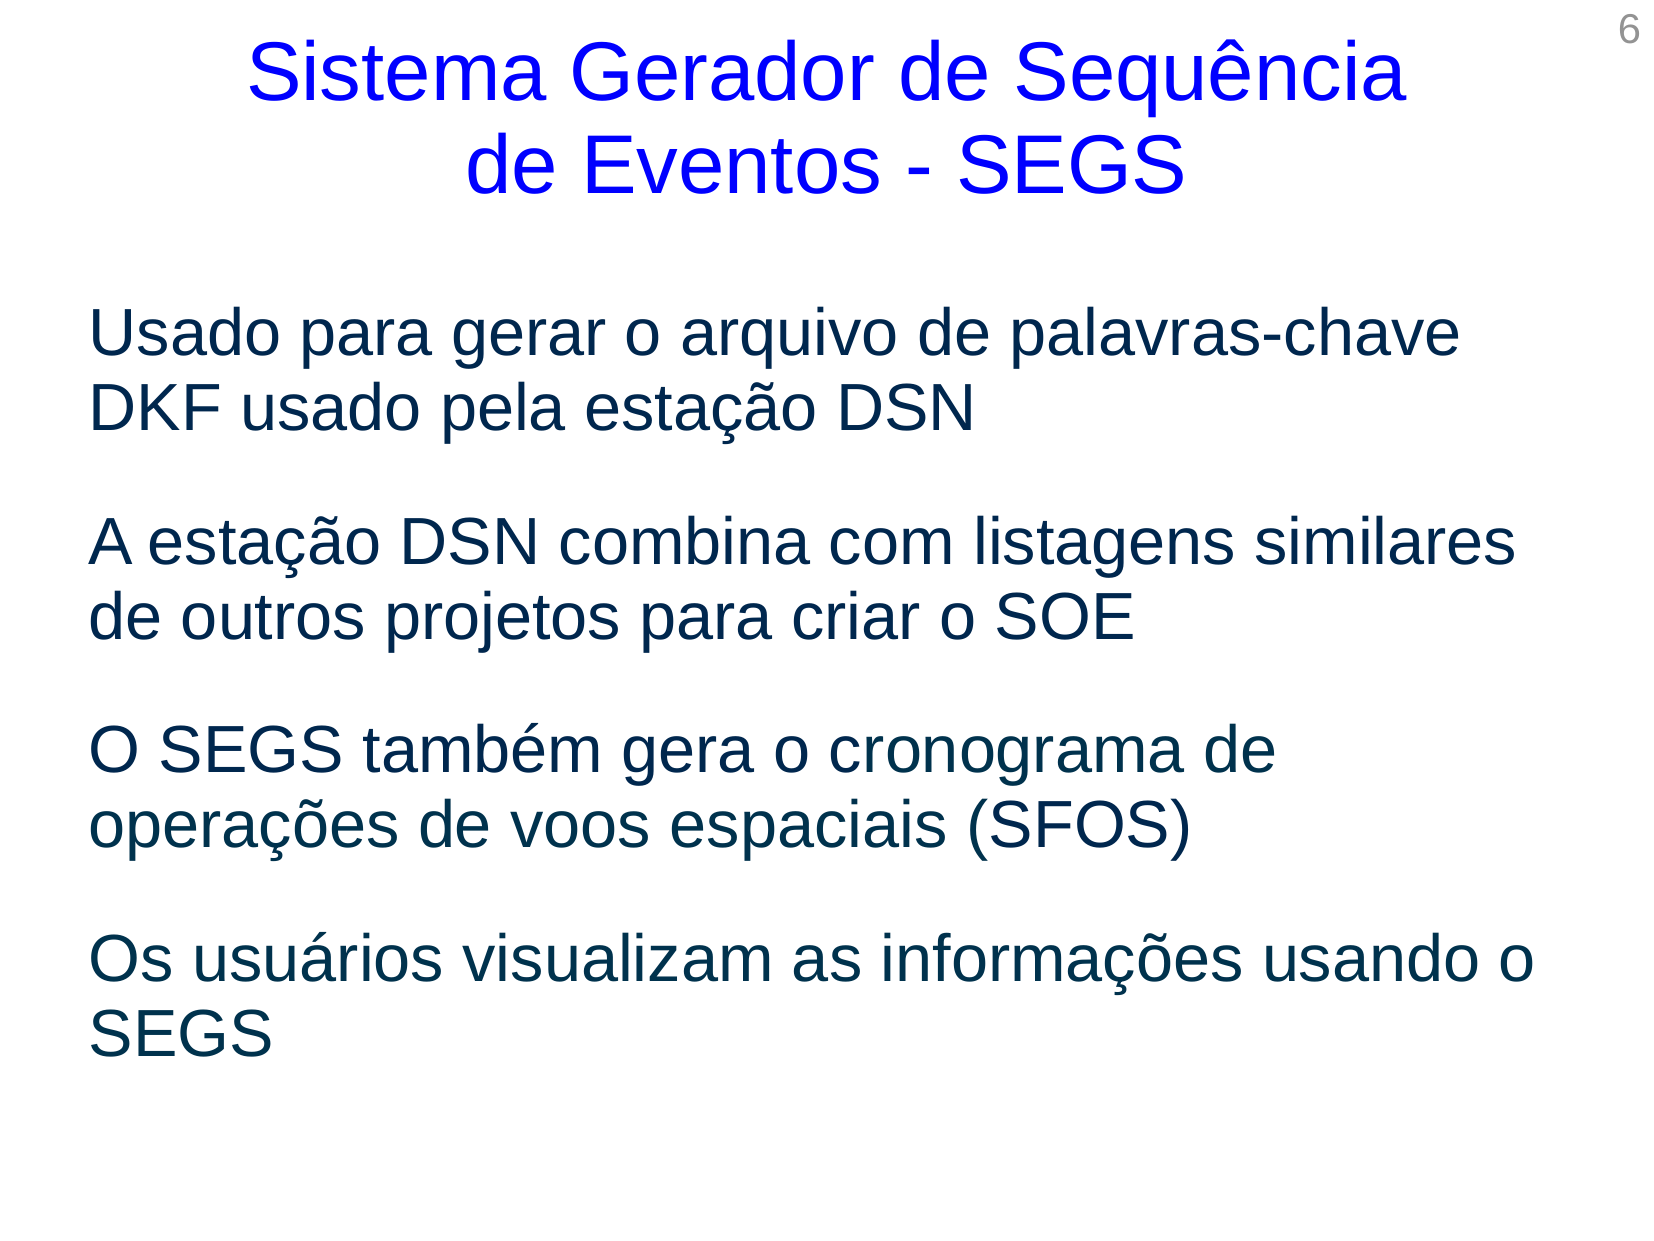

6
# Sistema Gerador de Sequência de Eventos - SEGS
Usado para gerar o arquivo de palavras-chave DKF usado pela estação DSN
A estação DSN combina com listagens similares de outros projetos para criar o SOE
O SEGS também gera o cronograma de operações de voos espaciais (SFOS)
Os usuários visualizam as informações usando o SEGS